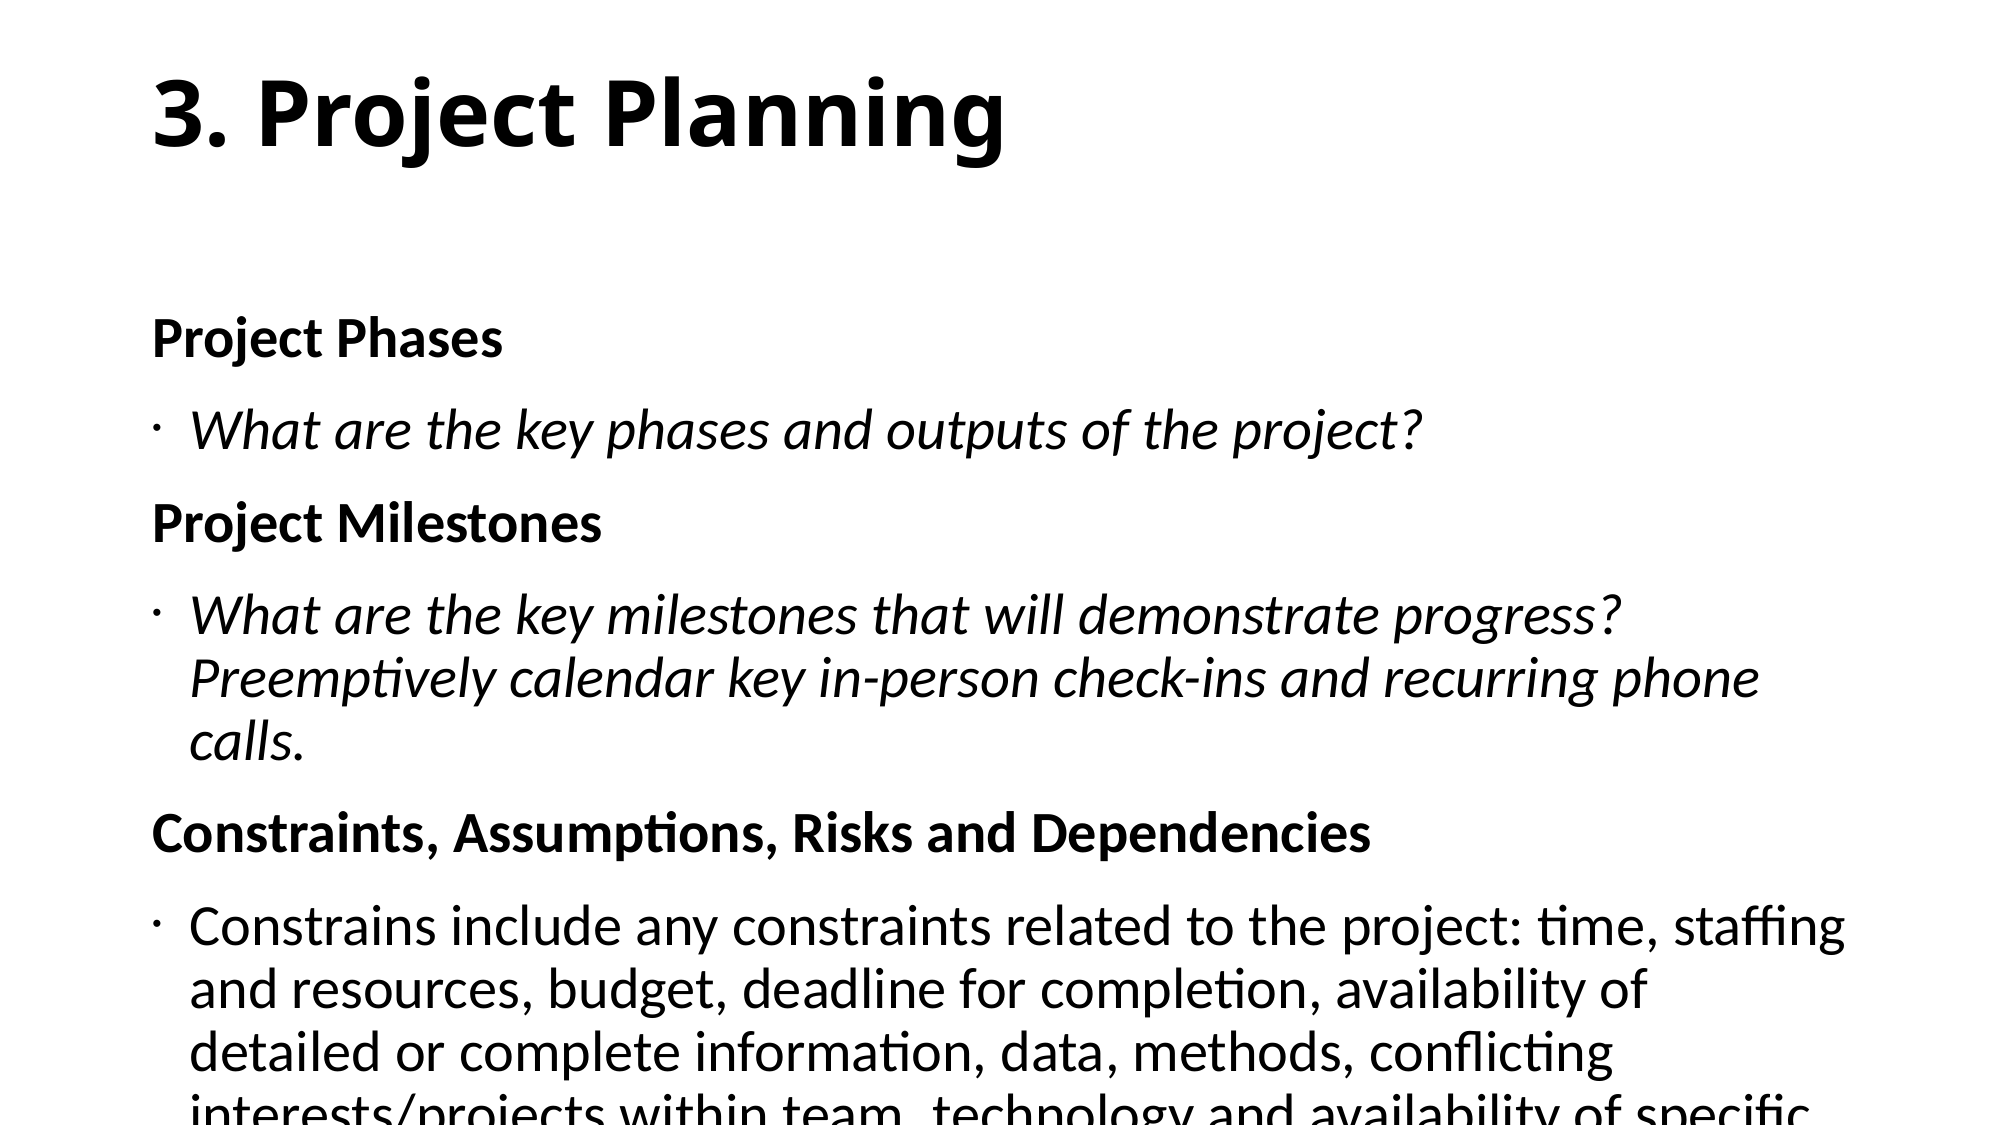

# 3. Project Planning
Project Phases
What are the key phases and outputs of the project?
Project Milestones
What are the key milestones that will demonstrate progress? Preemptively calendar key in-person check-ins and recurring phone calls.
Constraints, Assumptions, Risks and Dependencies
Constrains include any constraints related to the project: time, staffing and resources, budget, deadline for completion, availability of detailed or complete information, data, methods, conflicting interests/projects within team, technology and availability of specific tools or hardware, legal etc